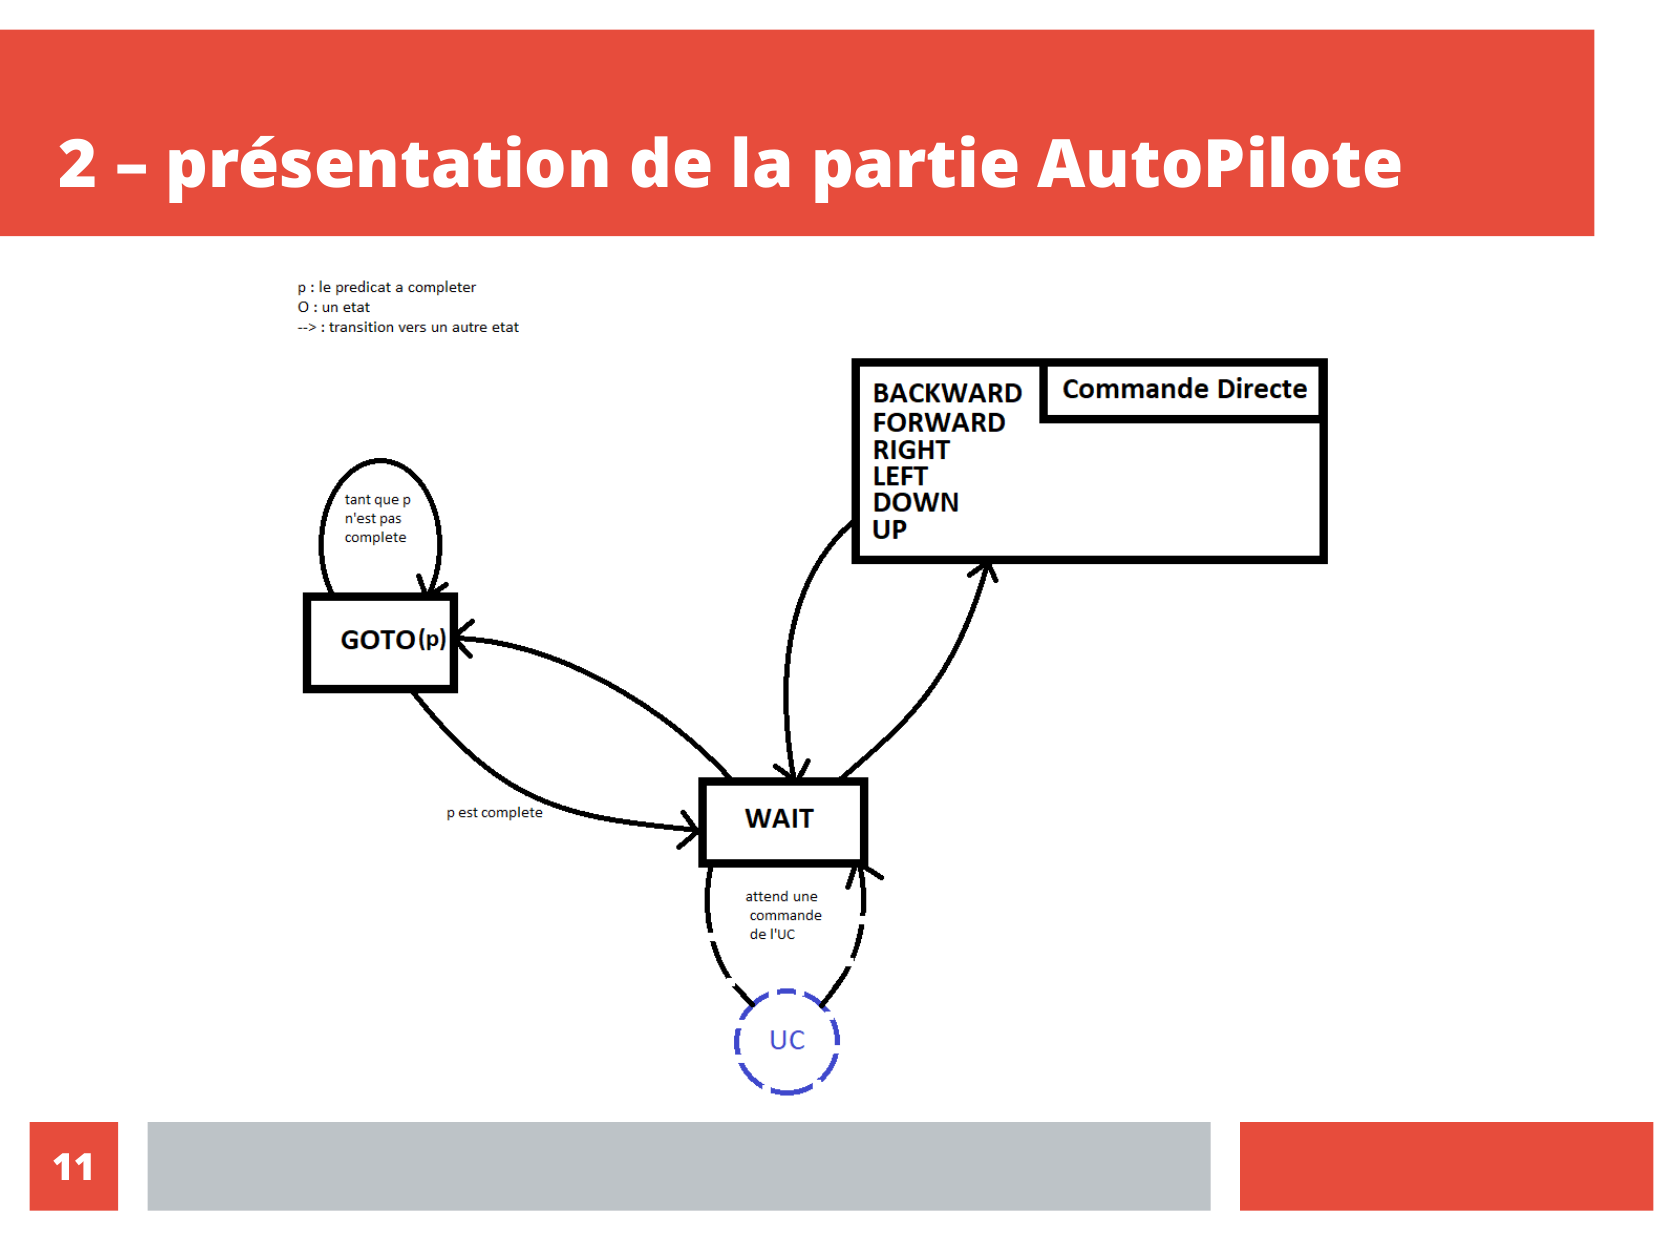

# 2 – présentation de la partie AutoPilote
11